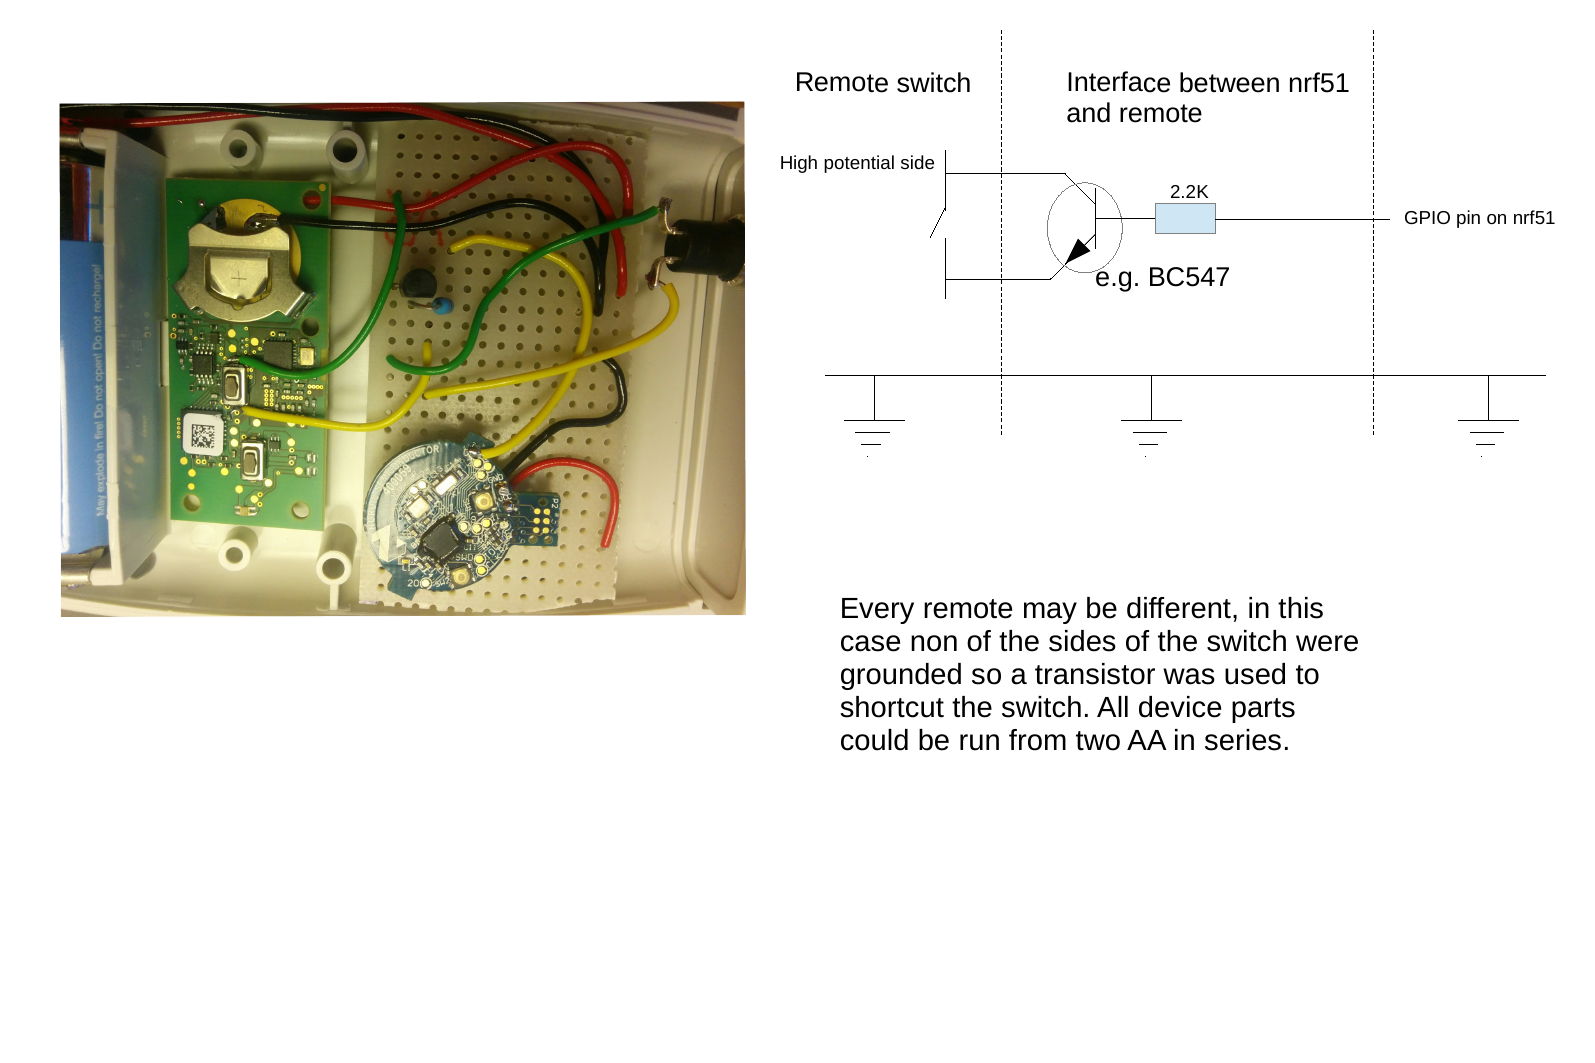

Remote switch
Interface between nrf51 and remote
High potential side
2.2K
GPIO pin on nrf51
e.g. BC547
Every remote may be different, in this case non of the sides of the switch were grounded so a transistor was used to shortcut the switch. All device parts could be run from two AA in series.